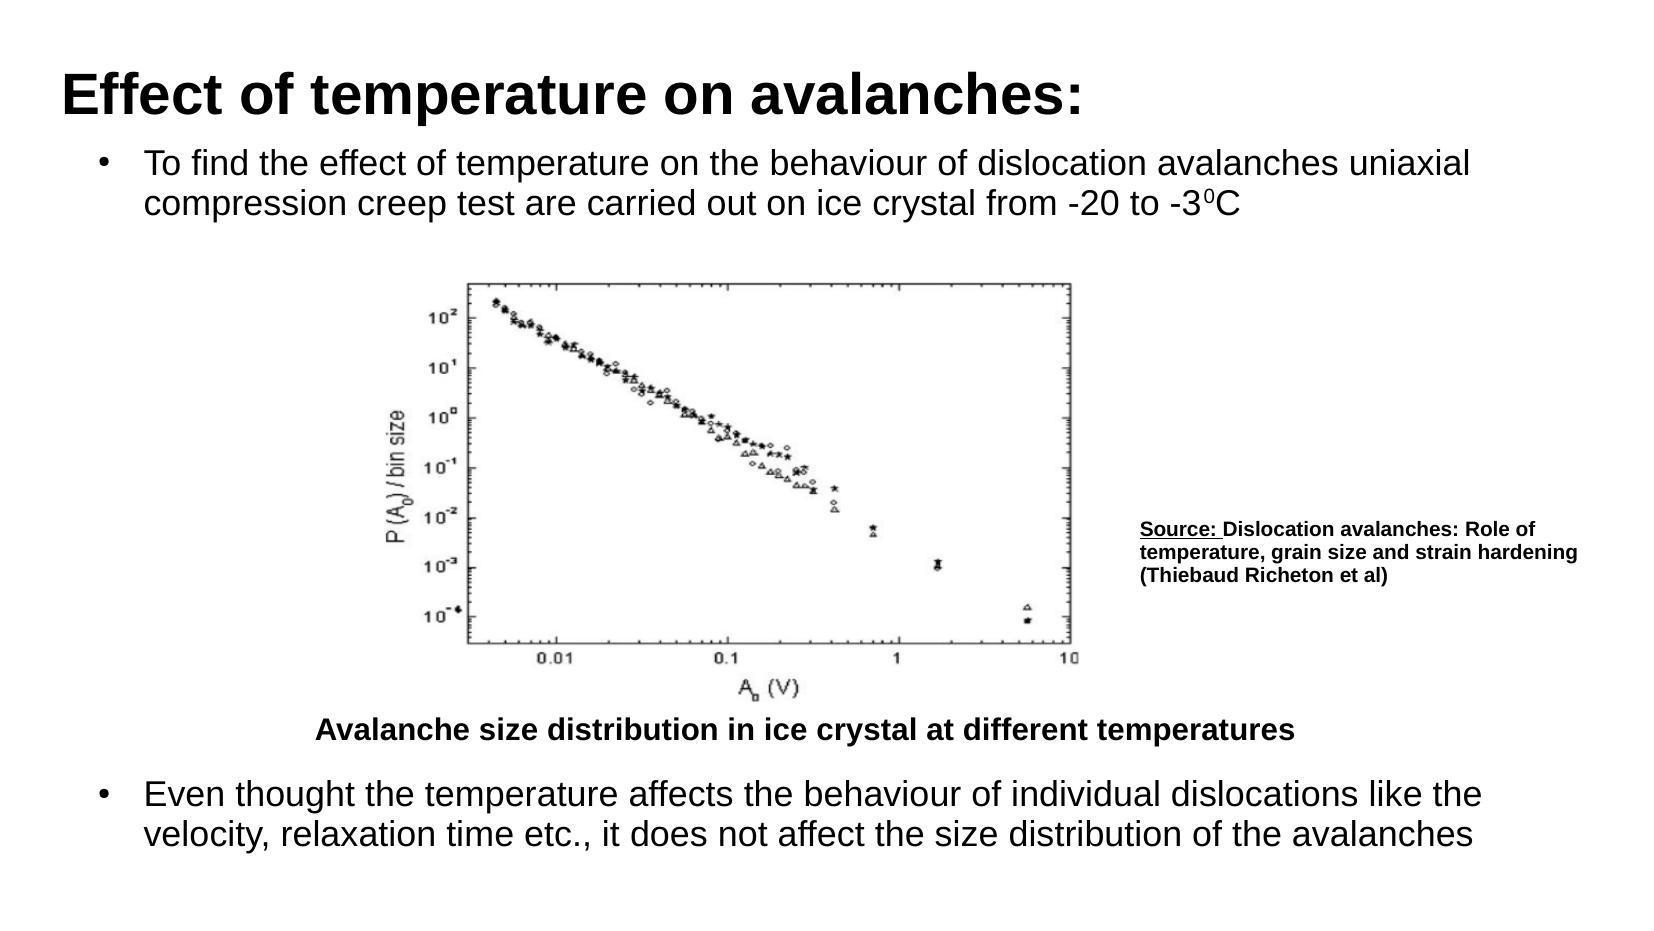

# Effect of temperature on avalanches:
To find the effect of temperature on the behaviour of dislocation avalanches uniaxial compression creep test are carried out on ice crystal from -20 to -30C
Even thought the temperature affects the behaviour of individual dislocations like the velocity, relaxation time etc., it does not affect the size distribution of the avalanches
Source: Dislocation avalanches: Role of temperature, grain size and strain hardening (Thiebaud Richeton et al)
Avalanche size distribution in ice crystal at different temperatures